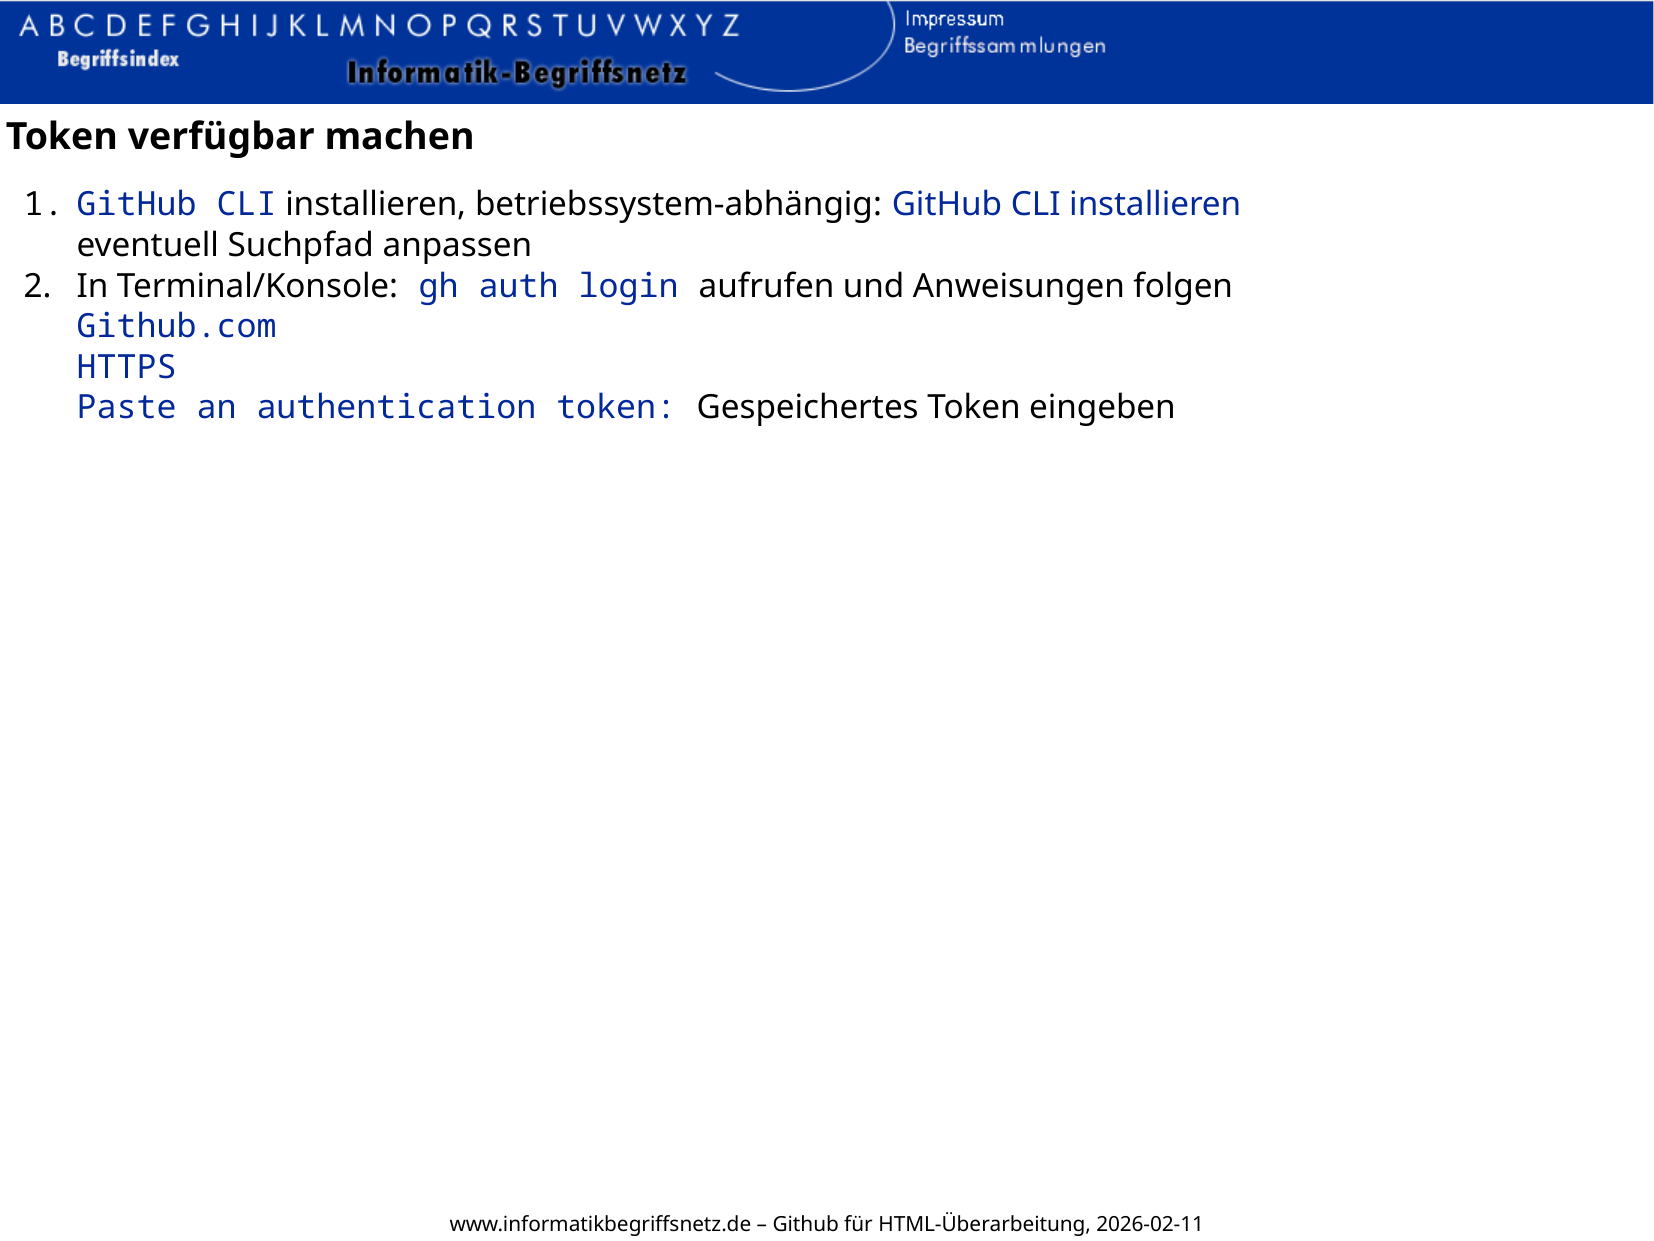

# Token verfügbar machen
GitHub CLI installieren, betriebssystem-abhängig: GitHub CLI installieren
eventuell Suchpfad anpassen
In Terminal/Konsole: gh auth login aufrufen und Anweisungen folgen
Github.com
HTTPS
Paste an authentication token: Gespeichertes Token eingeben